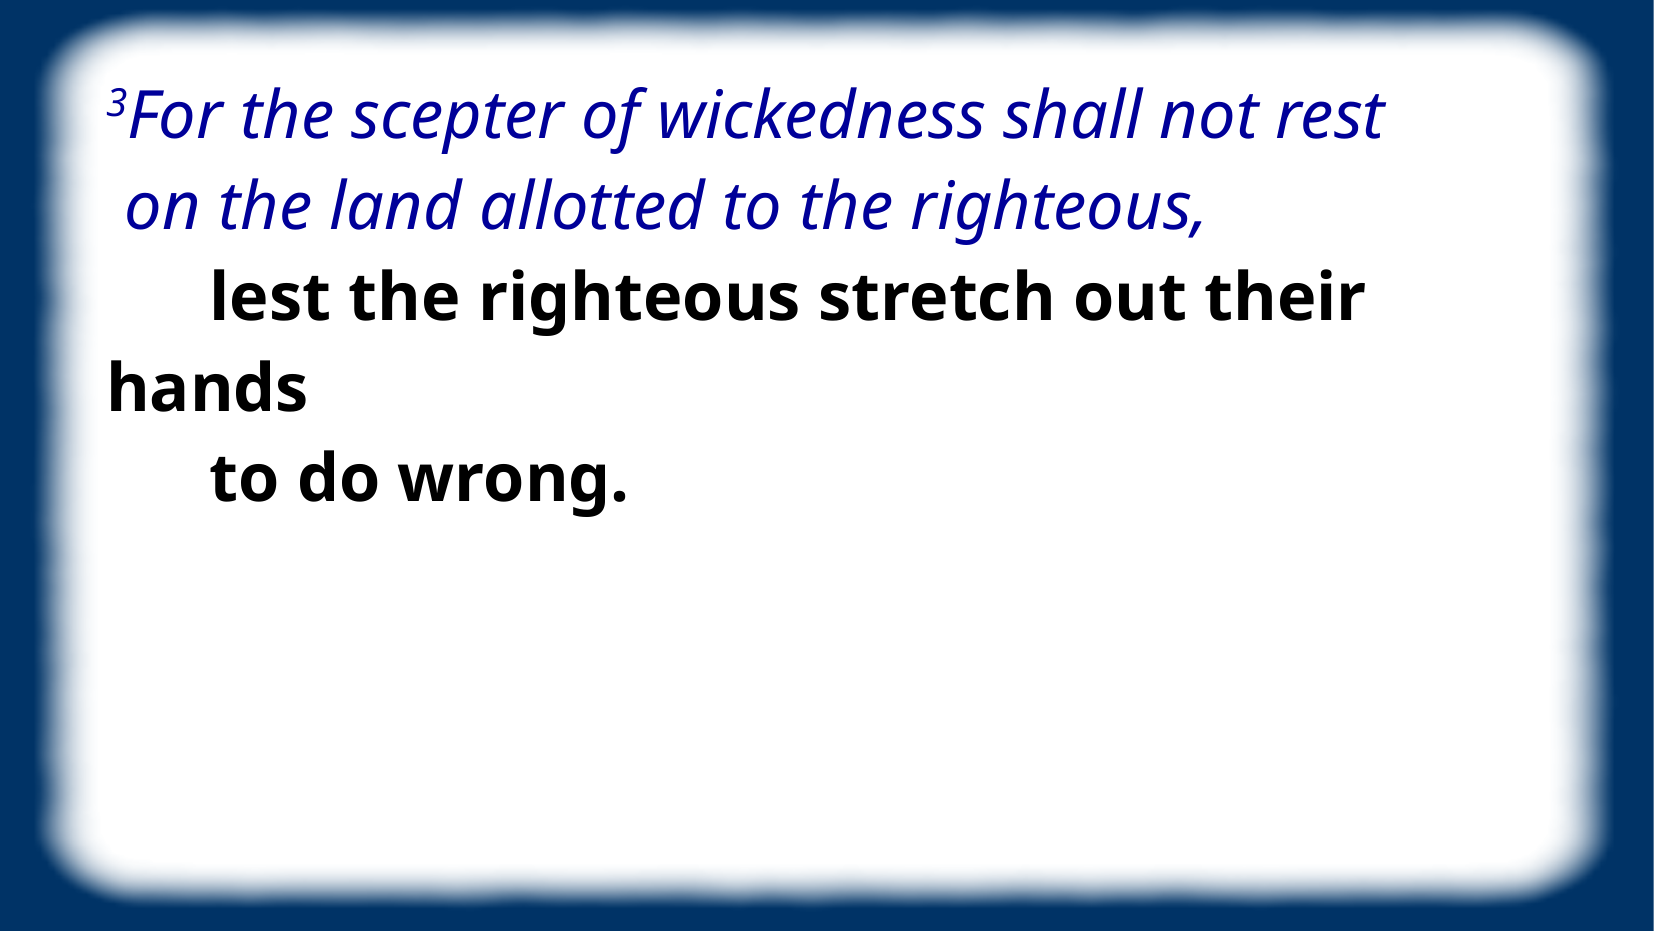

3For the scepter of wickedness shall not rest
on the land allotted to the righteous,
 lest the righteous stretch out their hands
 to do wrong.